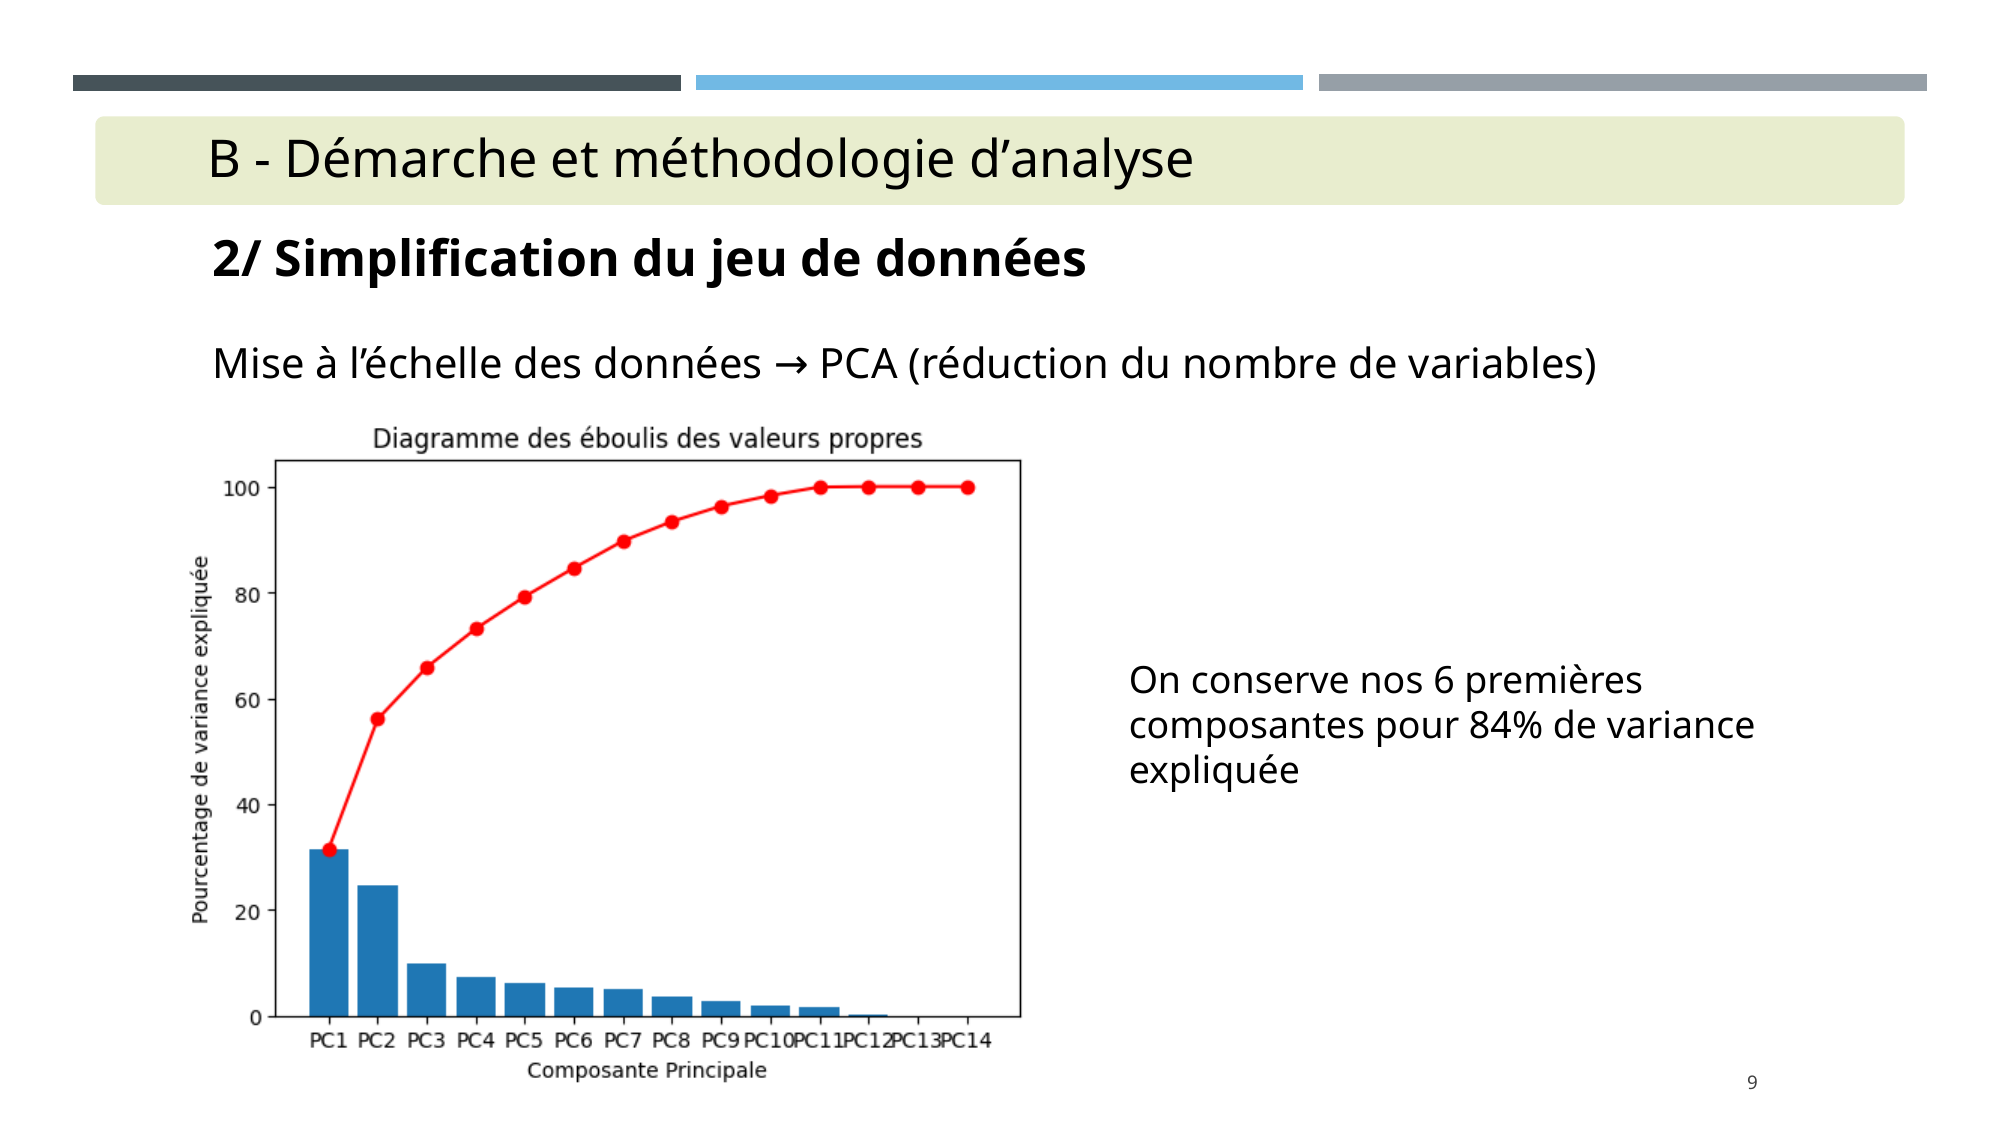

B - Démarche et méthodologie d’analyse
2/ Simplification du jeu de données
Mise à l’échelle des données → PCA (réduction du nombre de variables)
On conserve nos 6 premières composantes pour 84% de variance expliquée